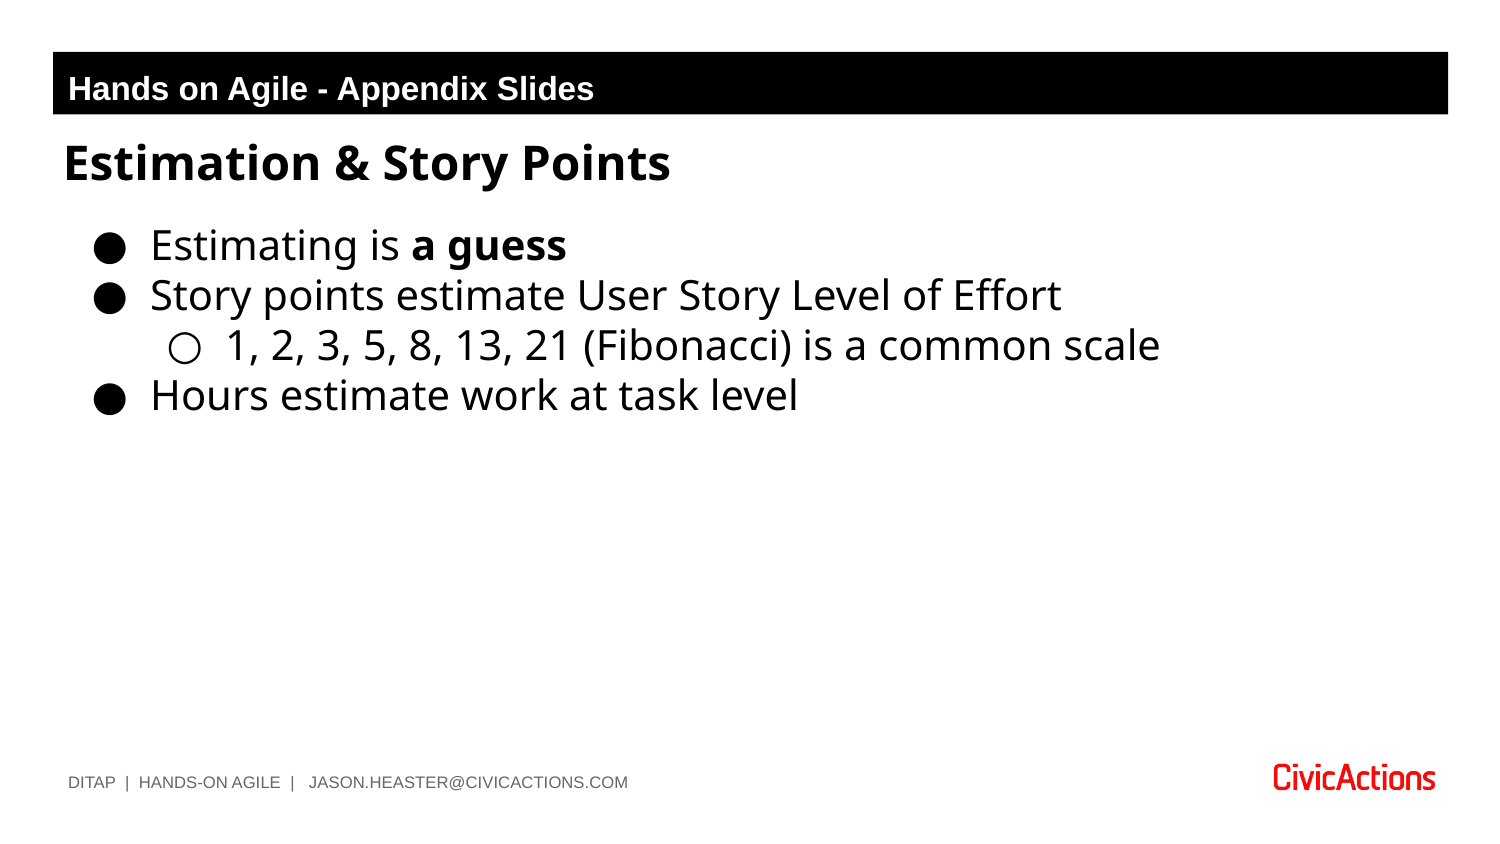

# Hands on Agile - Appendix Slides
Estimation & Story Points
Estimating is a guess
Story points estimate User Story Level of Effort
1, 2, 3, 5, 8, 13, 21 (Fibonacci) is a common scale
Hours estimate work at task level